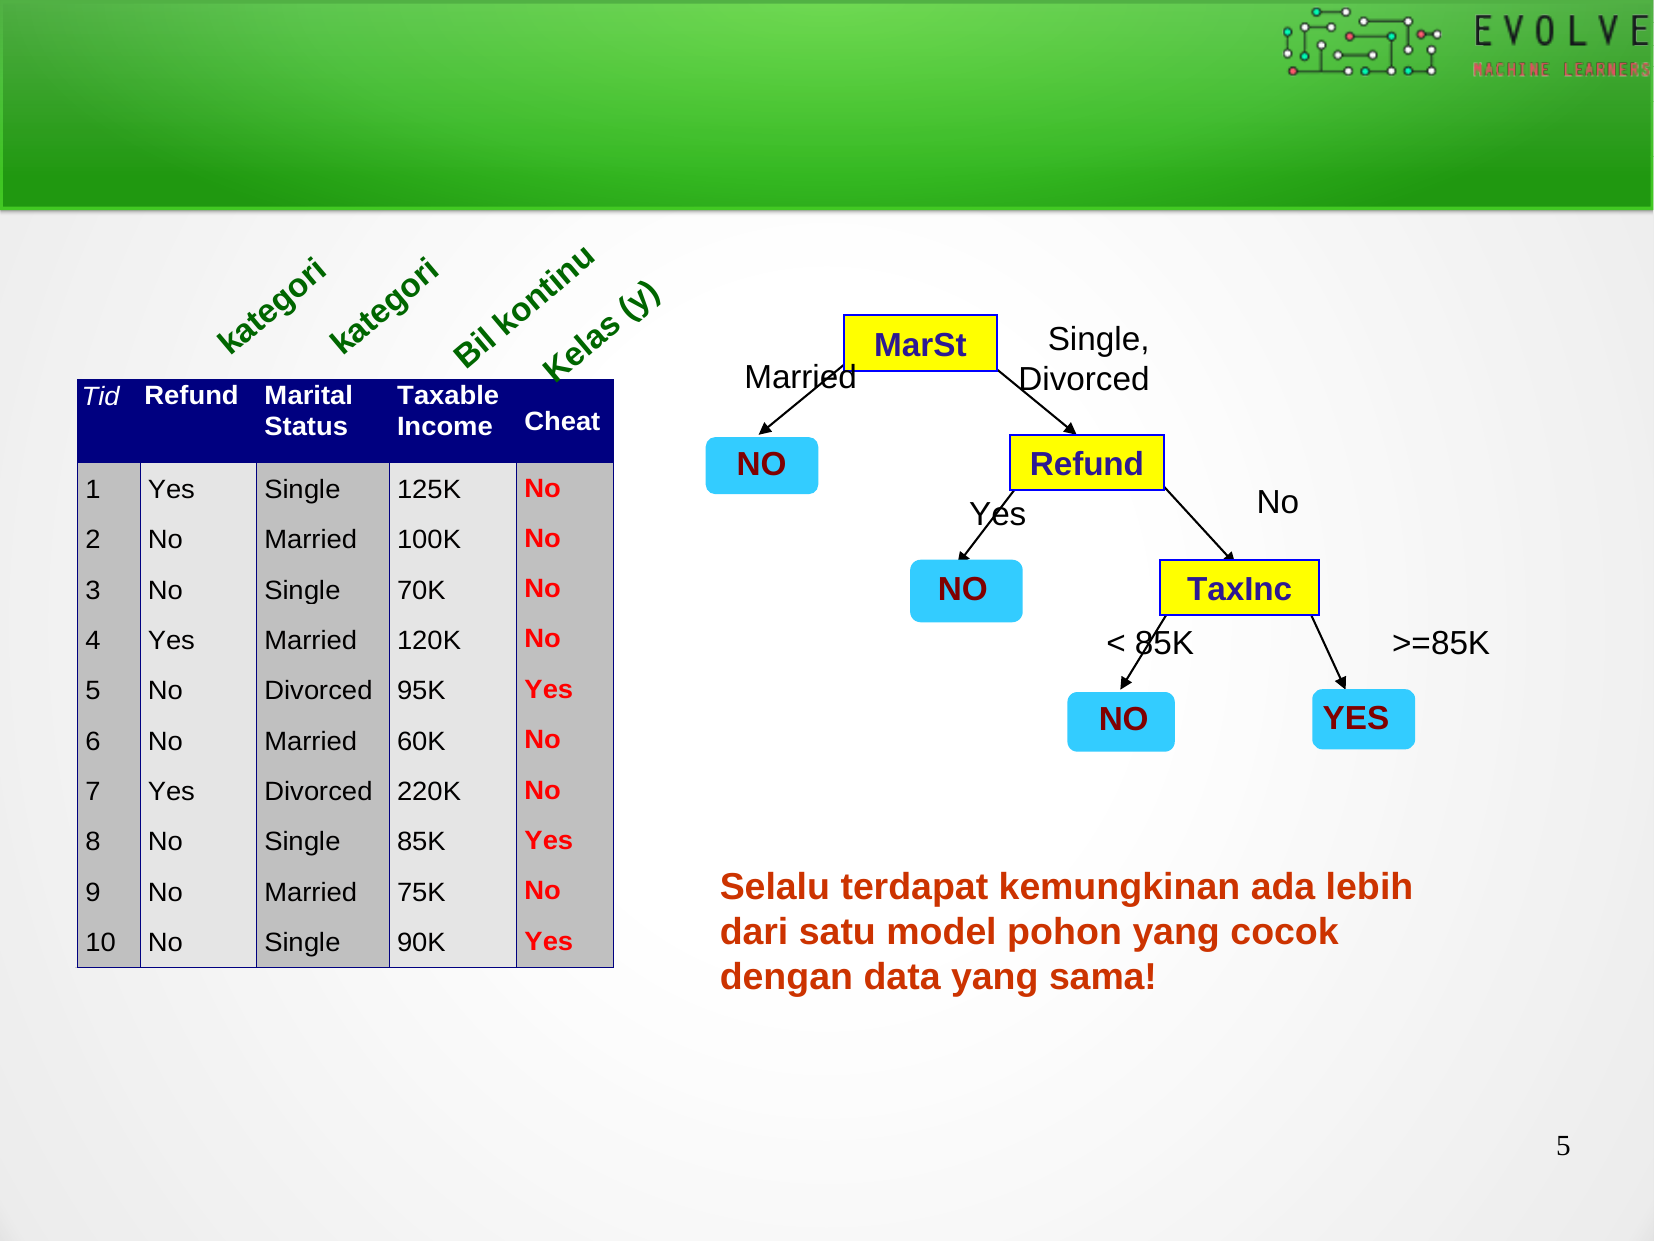

Bil kontinu
kategori
kategori
Kelas (y)
Single, Divorced
MarSt
Married
NO
Refund
No
Yes
NO
TaxInc
< 85K
>=85K
YES
NO
Selalu terdapat kemungkinan ada lebih dari satu model pohon yang cocok dengan data yang sama!
5